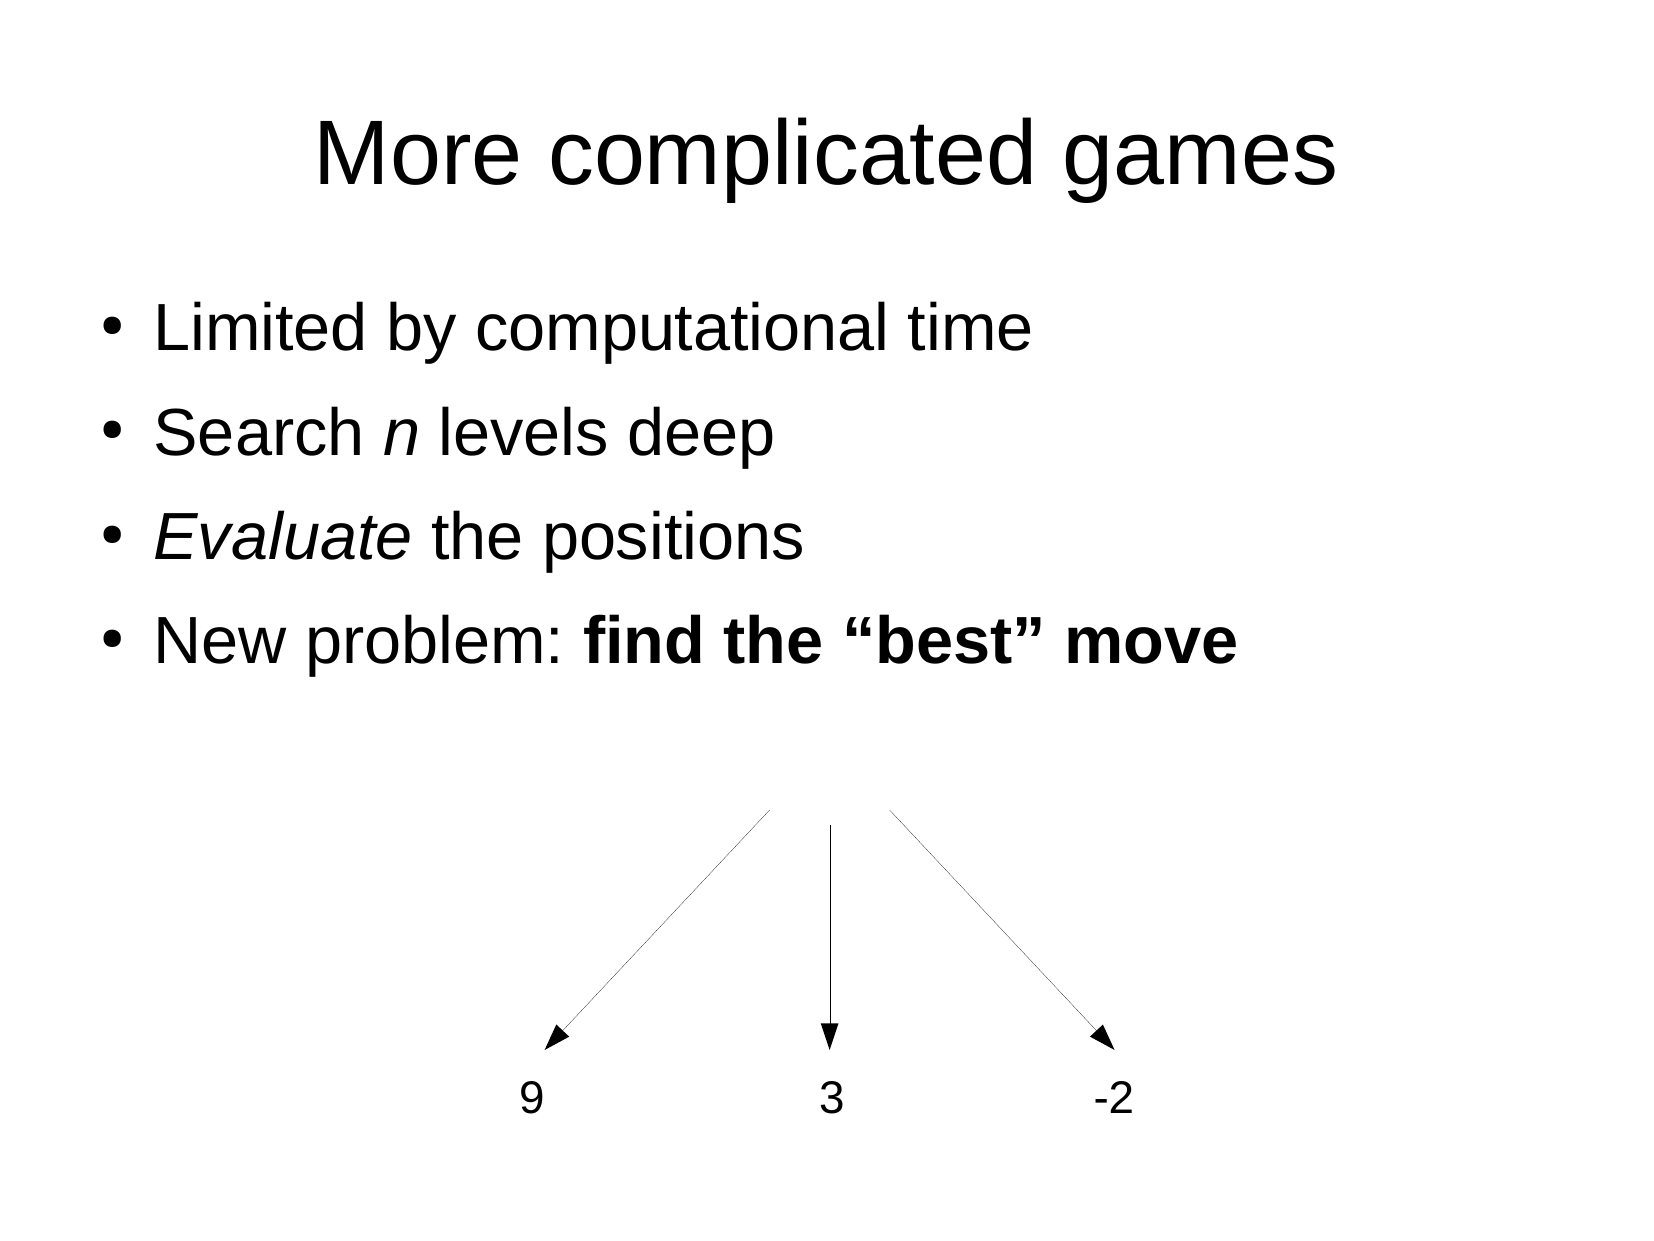

# More complicated games
Limited by computational time
Search n levels deep
Evaluate the positions
New problem: find the “best” move
9
-2
3